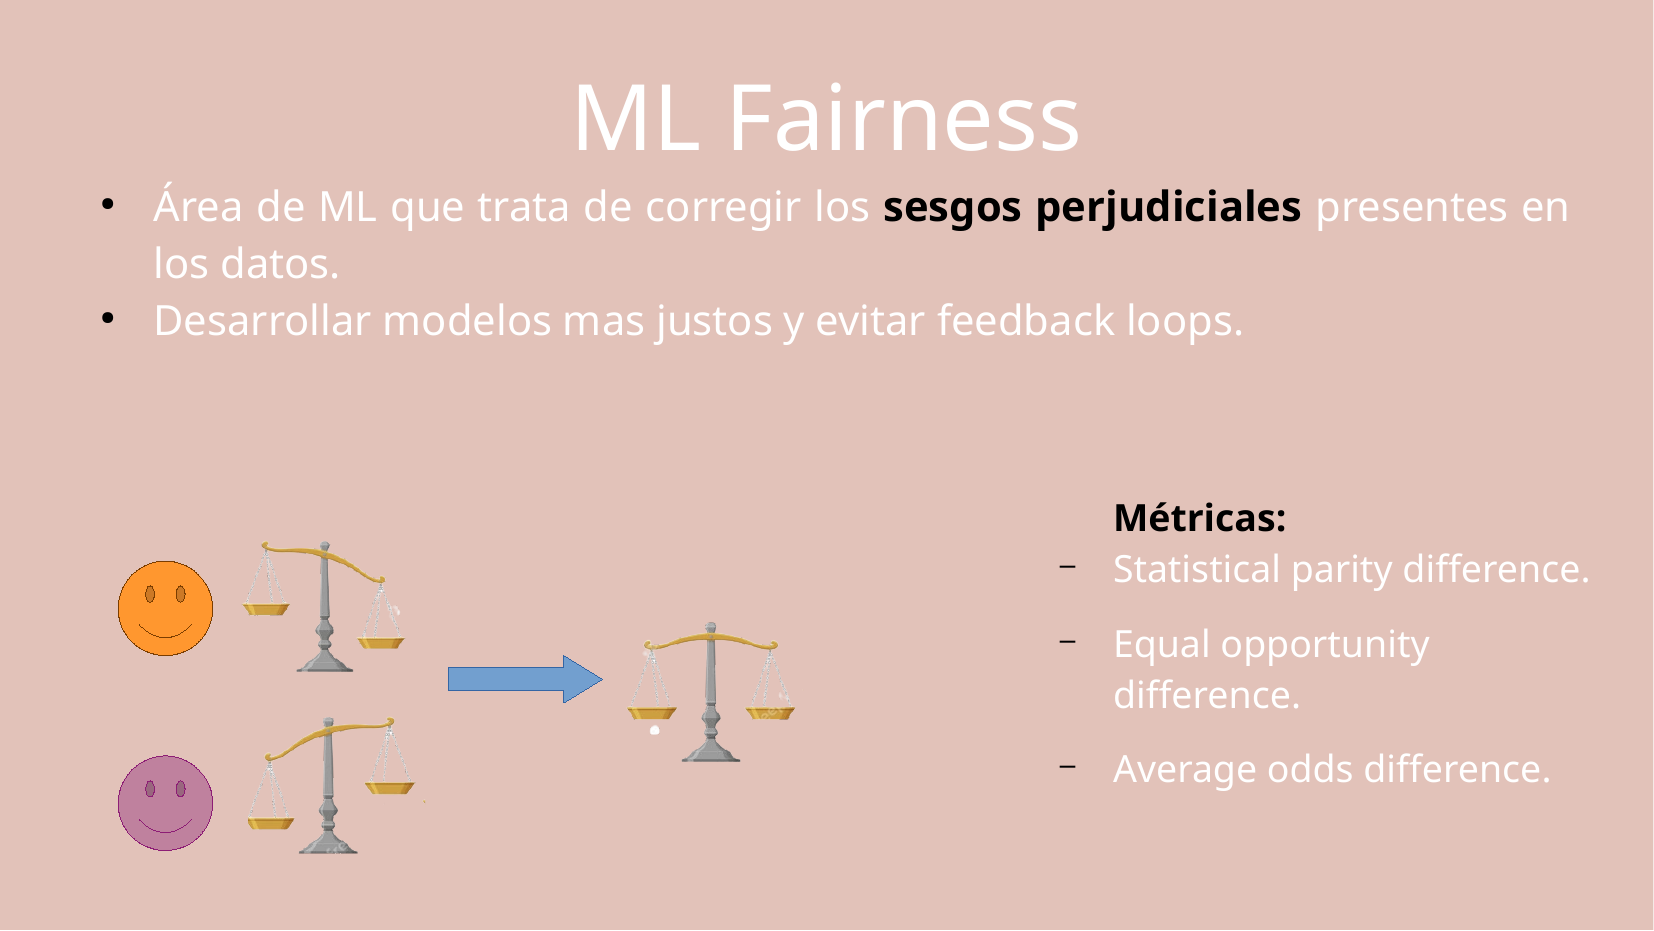

# ML Fairness
Área de ML que trata de corregir los sesgos perjudiciales presentes en los datos.
Desarrollar modelos mas justos y evitar feedback loops.
Métricas:
Statistical parity difference.
Equal opportunity difference.
Average odds difference.